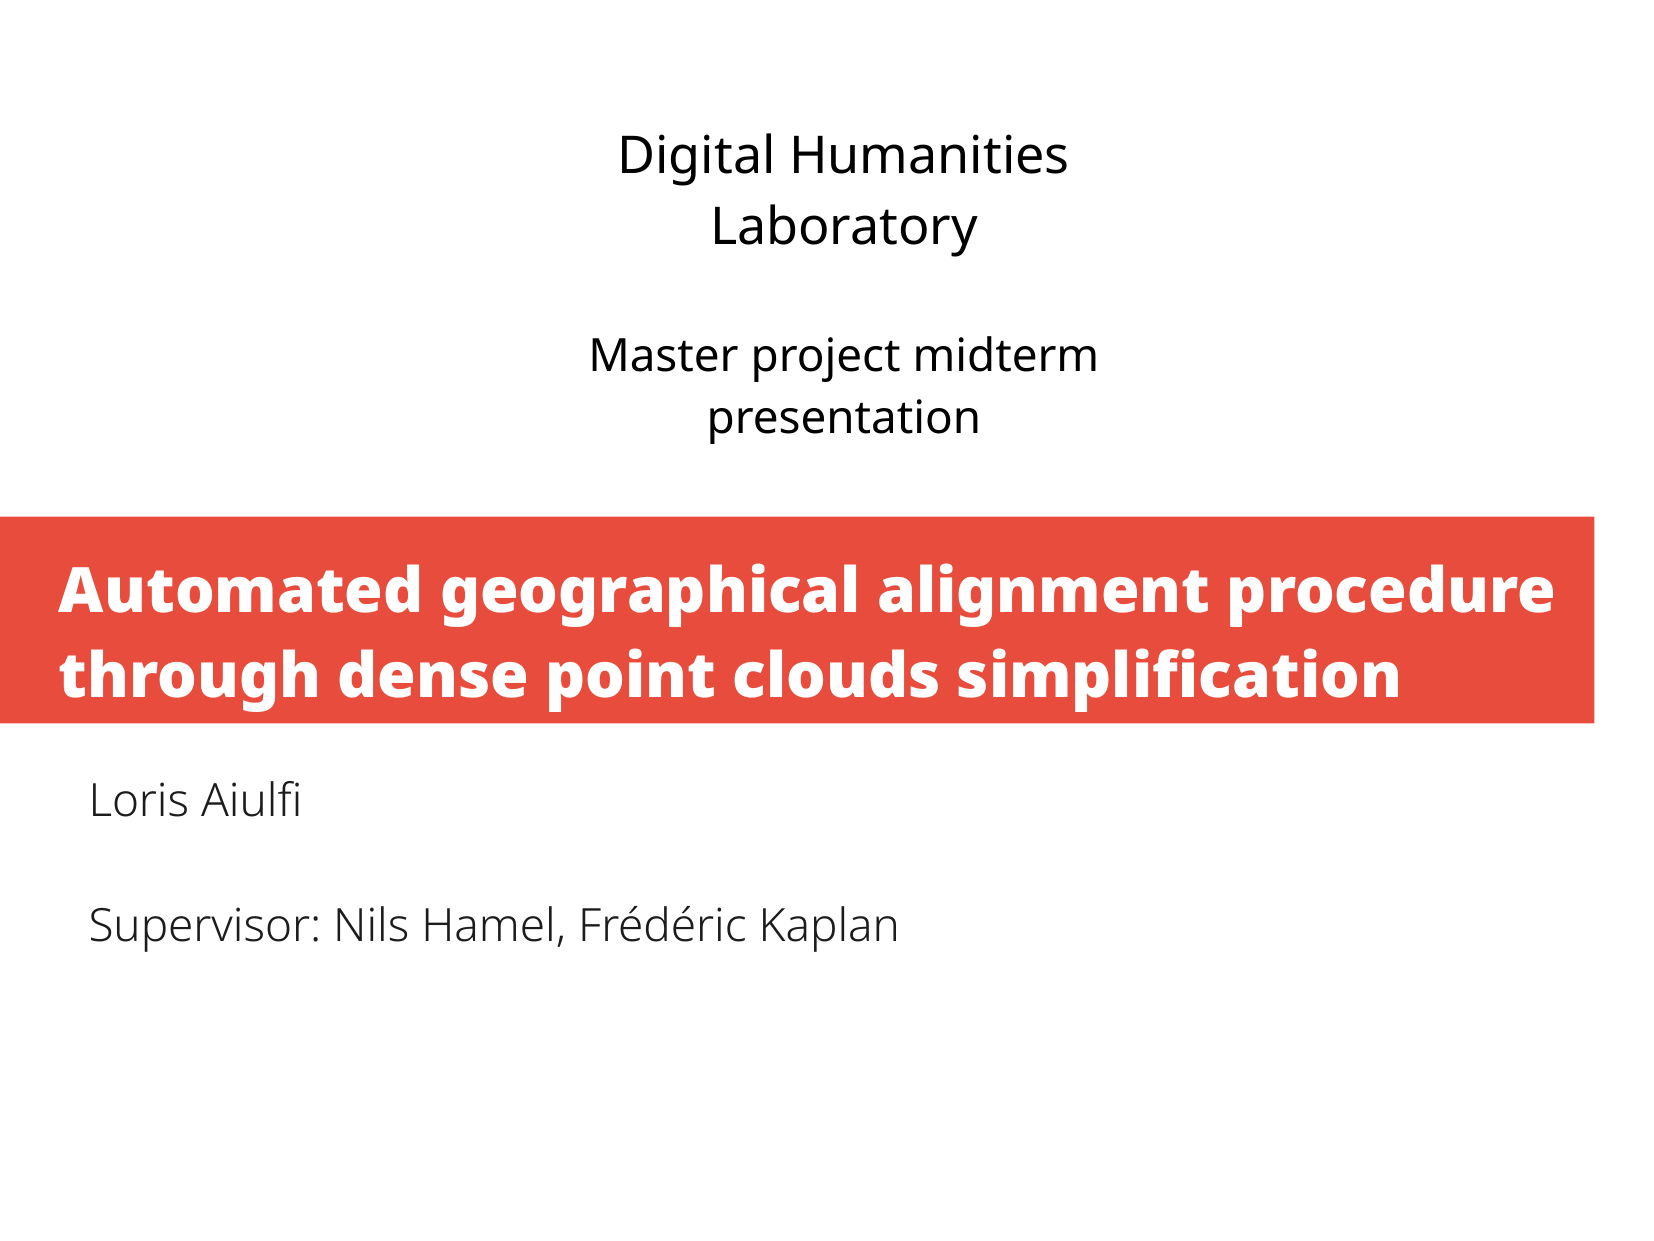

Digital Humanities Laboratory
Master project midterm presentation
# Automated geographical alignment procedure through dense point clouds simplification
Loris Aiulfi
Supervisor: Nils Hamel, Frédéric Kaplan